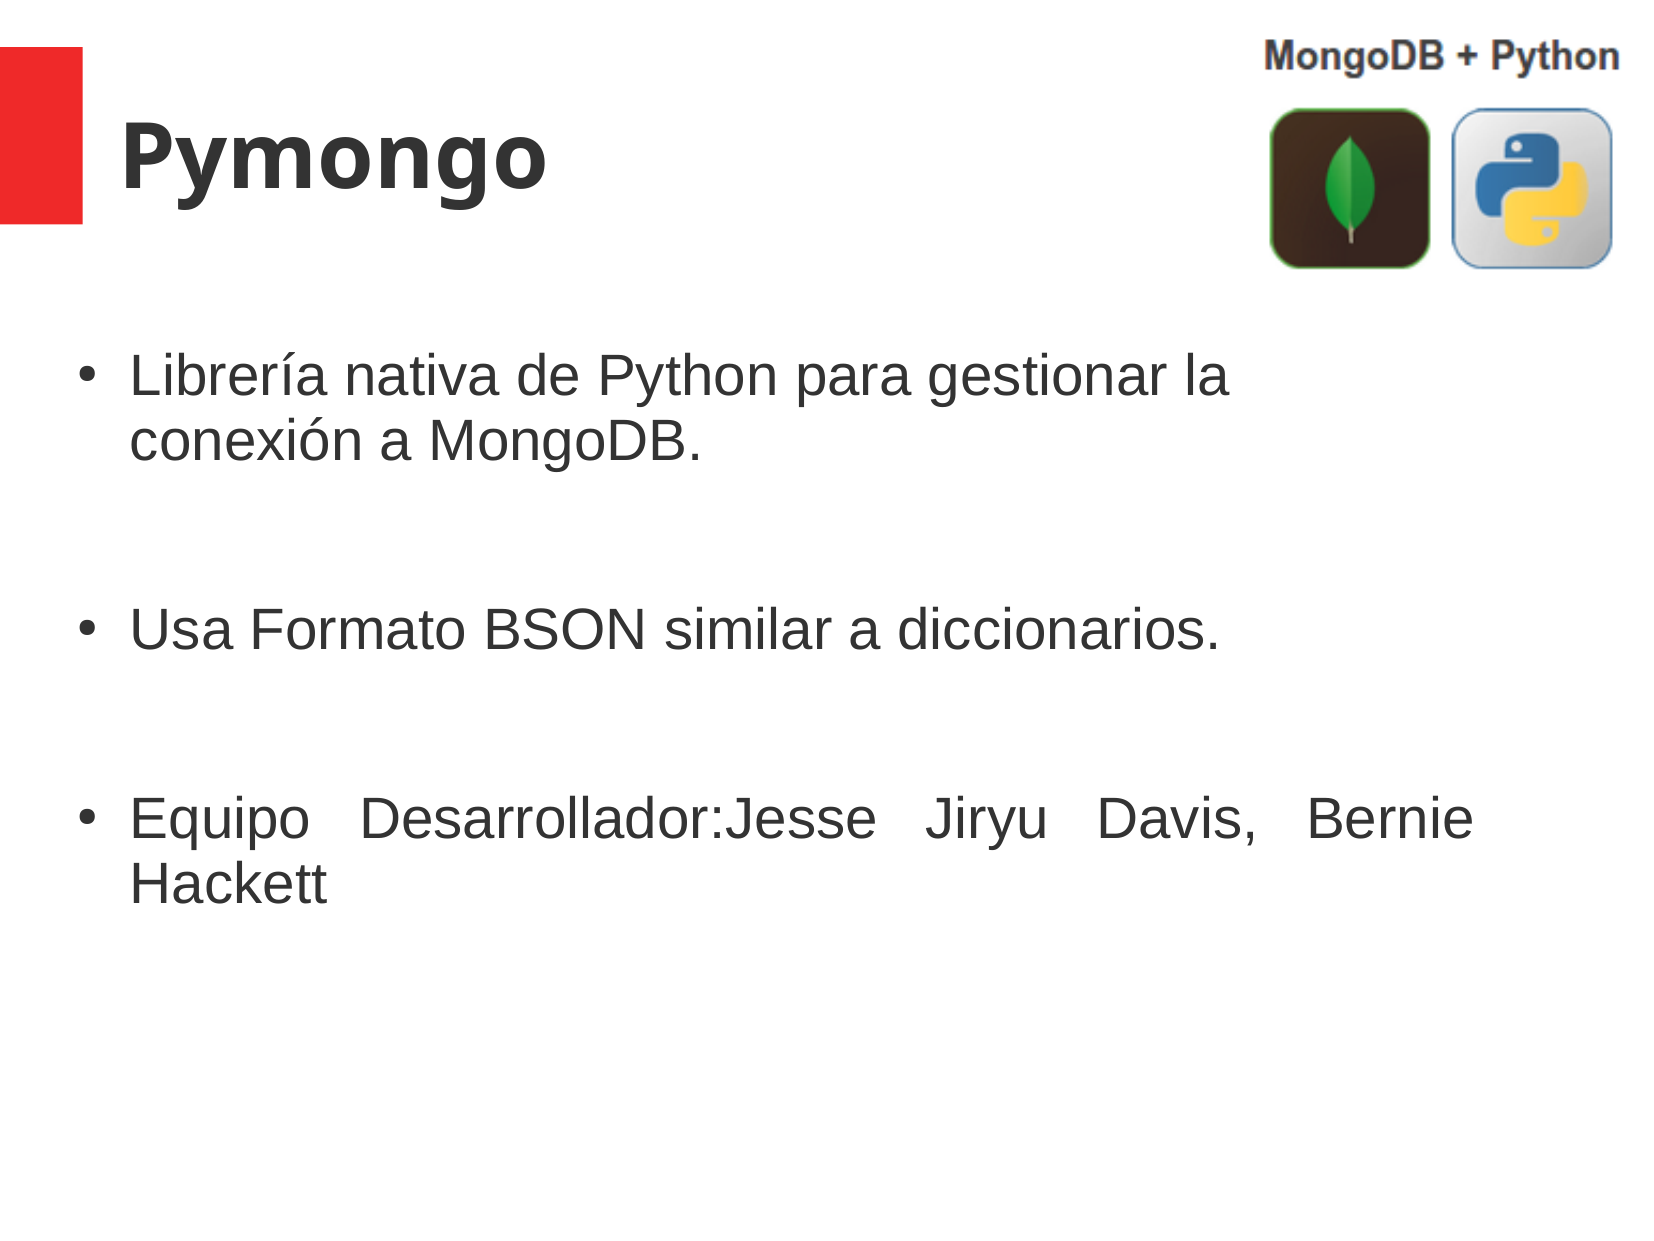

# Pymongo
Librería nativa de Python para gestionar la conexión a MongoDB.
Usa Formato BSON similar a diccionarios.
Equipo Desarrollador:Jesse Jiryu Davis, Bernie Hackett